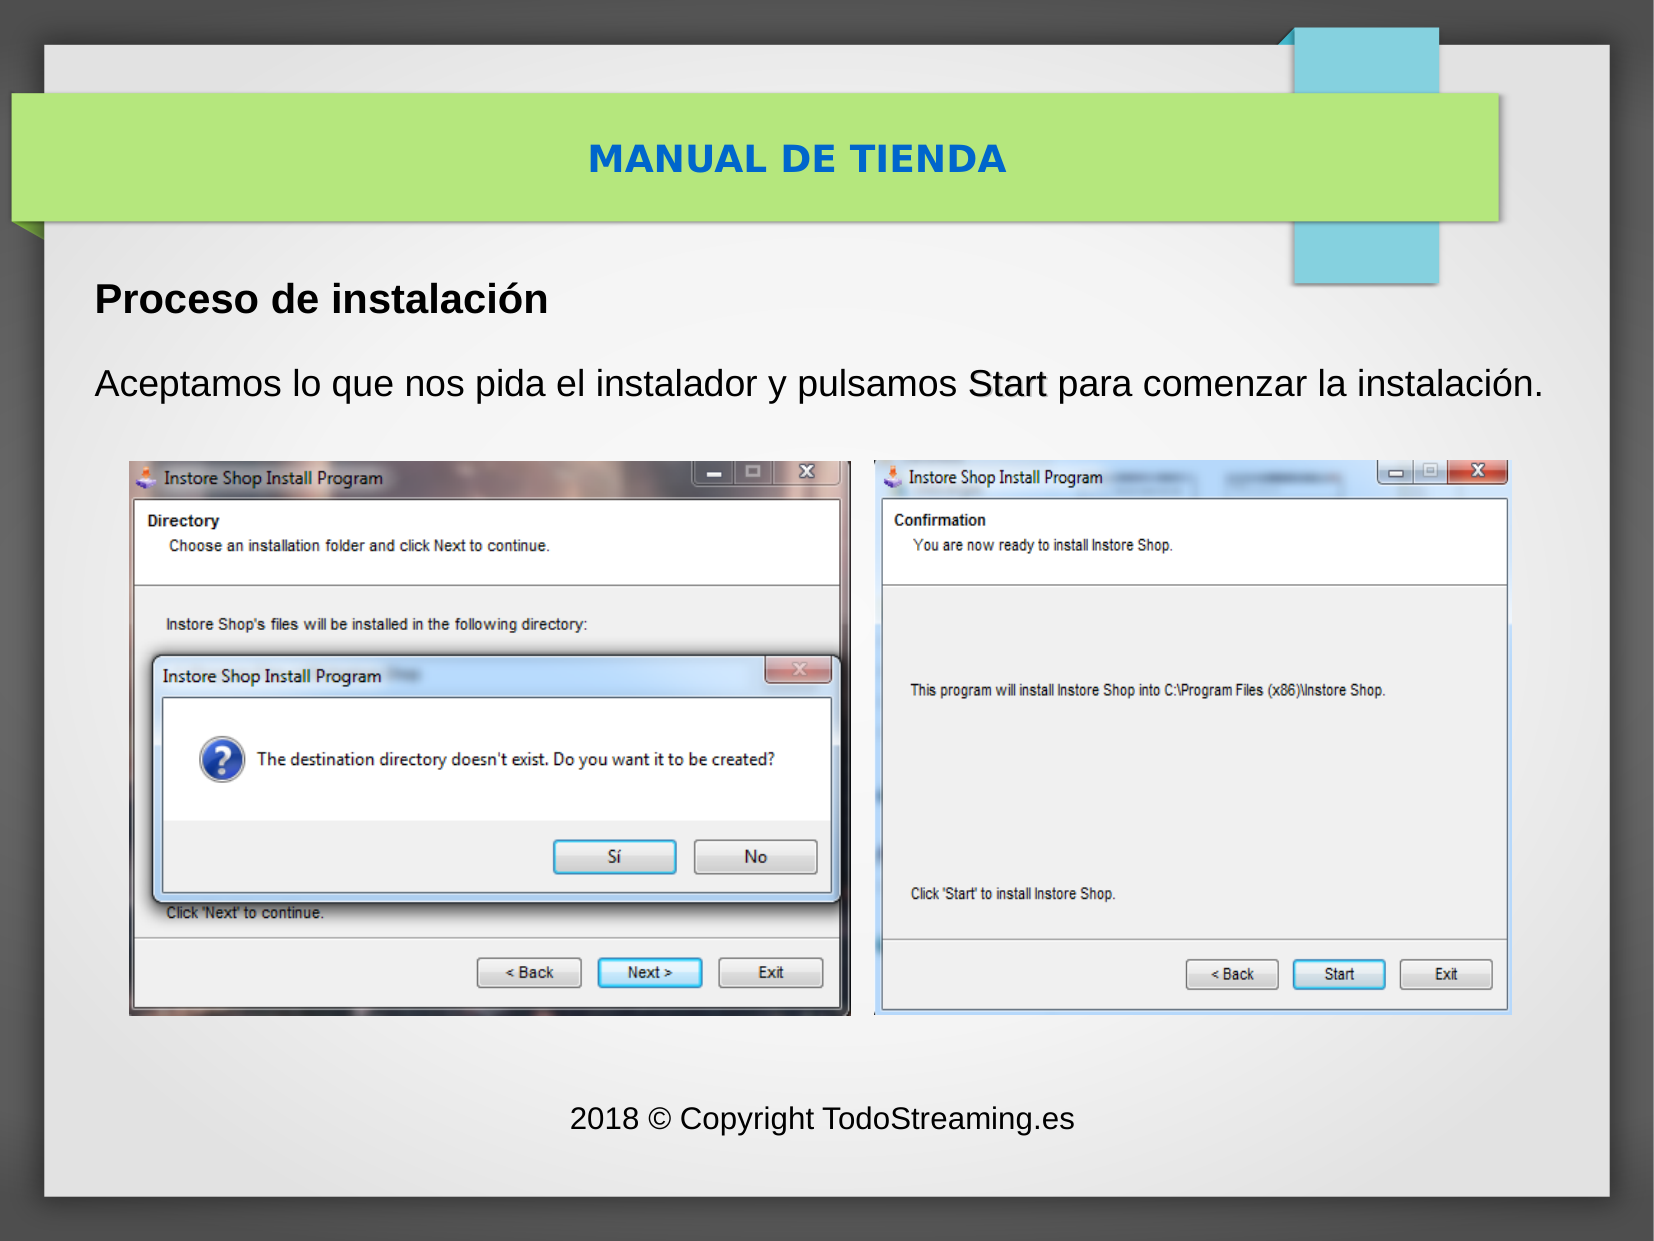

# MANUAL DE TIENDA
Proceso de instalación
Aceptamos lo que nos pida el instalador y pulsamos Start para comenzar la instalación.
2018 © Copyright TodoStreaming.es